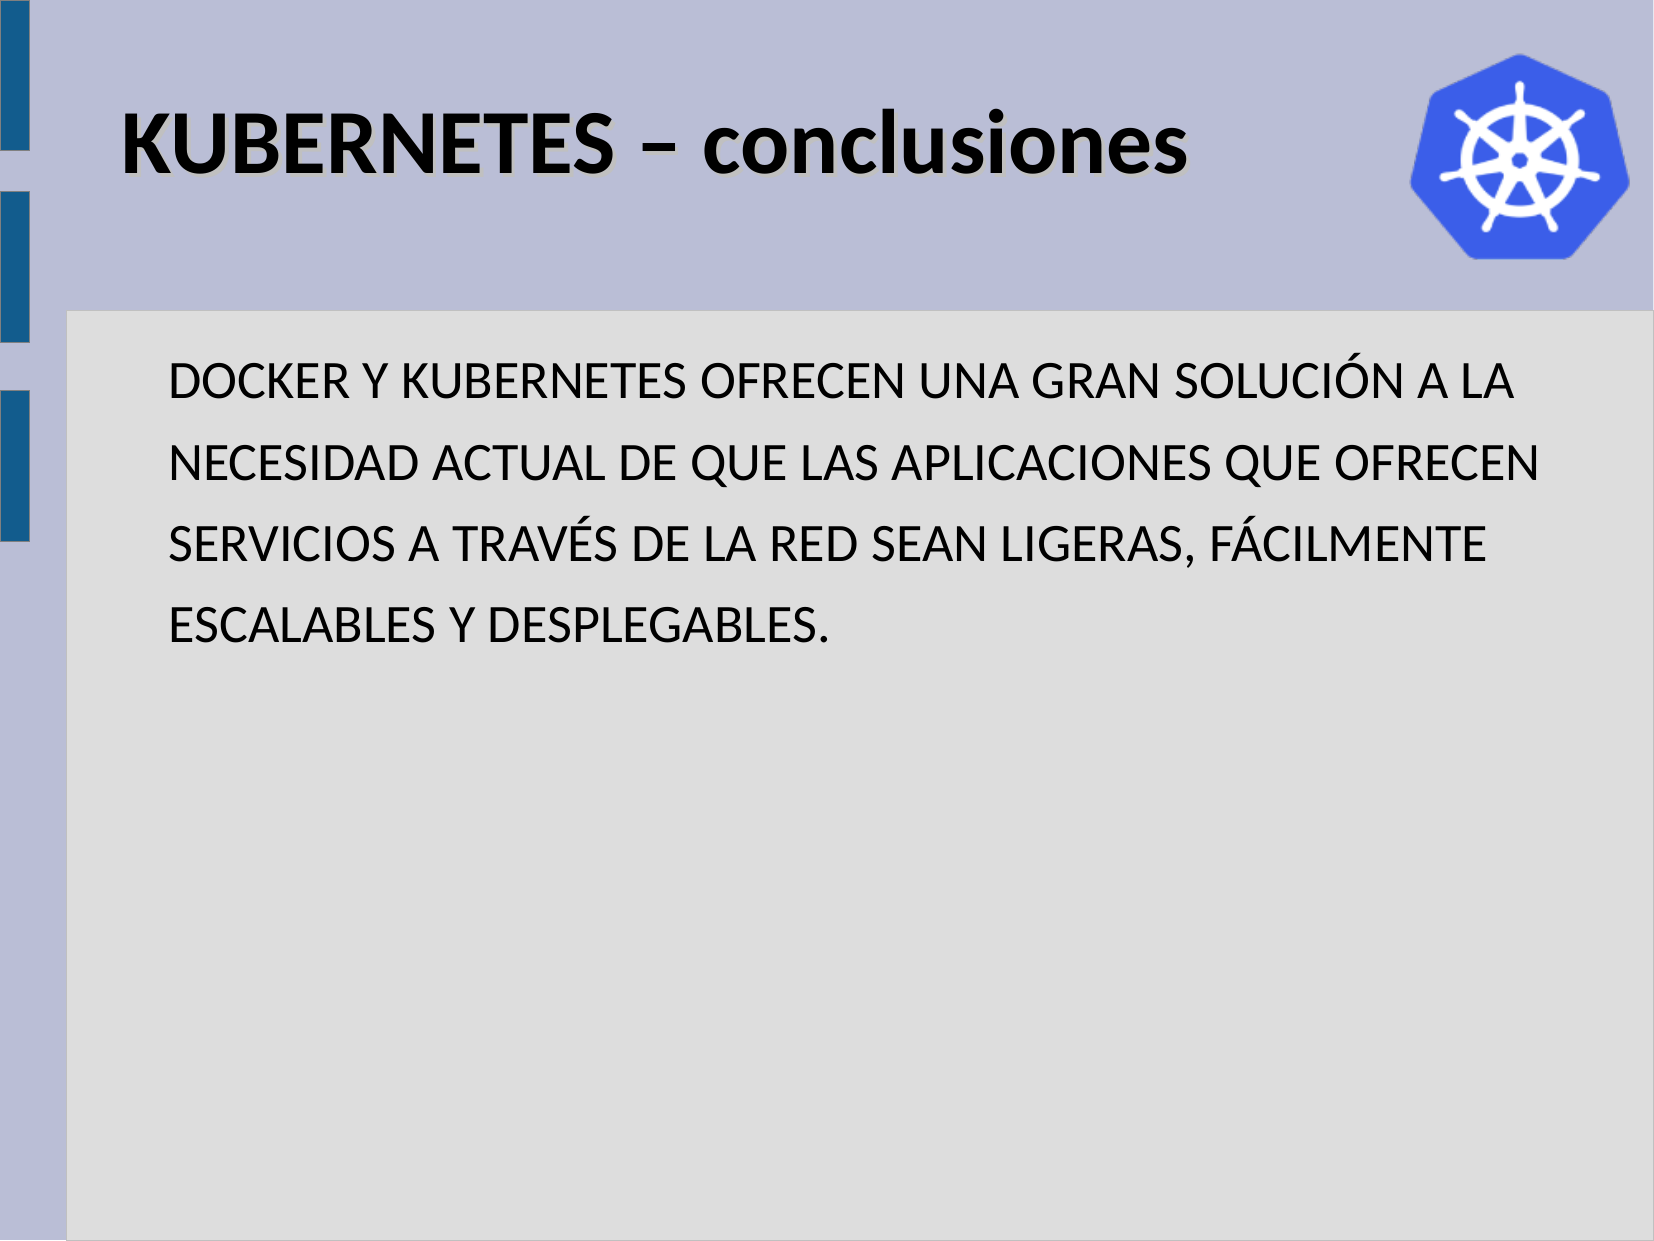

KUBERNETES – conclusiones
DOCKER Y KUBERNETES OFRECEN UNA GRAN SOLUCIÓN A LA NECESIDAD ACTUAL DE QUE LAS APLICACIONES QUE OFRECEN SERVICIOS A TRAVÉS DE LA RED SEAN LIGERAS, FÁCILMENTE ESCALABLES Y DESPLEGABLES.